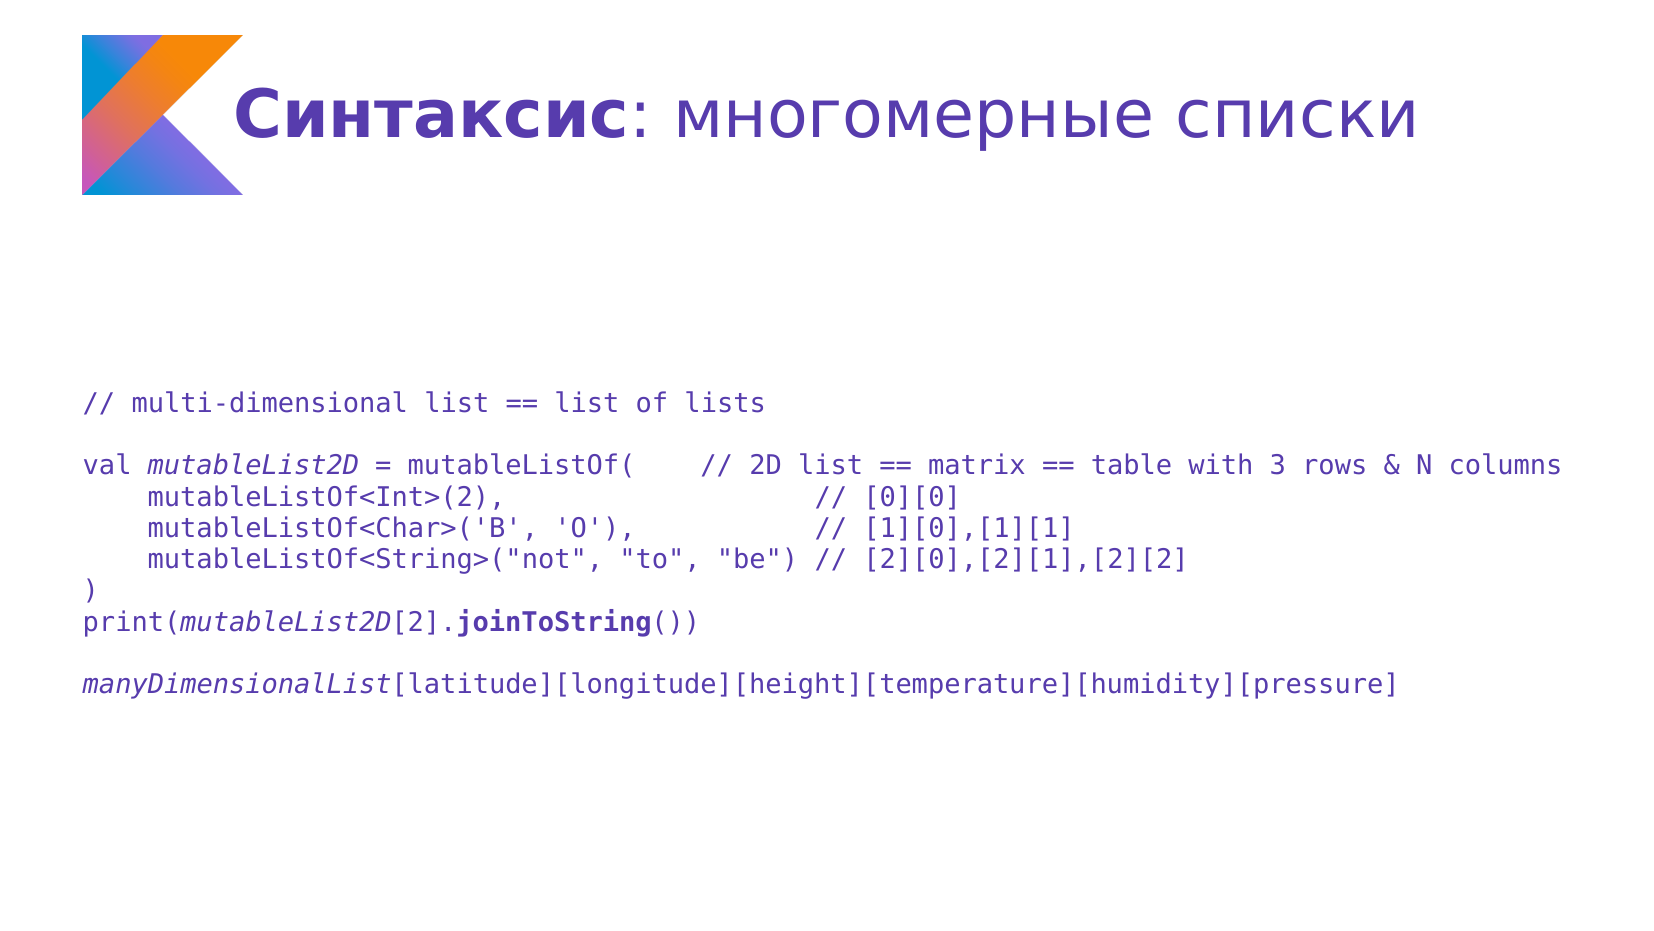

# Синтаксис: многомерные списки
// multi-dimensional list == list of lists
val mutableList2D = mutableListOf( // 2D list == matrix == table with 3 rows & N columns
 mutableListOf<Int>(2), // [0][0]
 mutableListOf<Char>('B', 'O'), // [1][0],[1][1]
 mutableListOf<String>("not", "to", "be") // [2][0],[2][1],[2][2]
)
print(mutableList2D[2].joinToString())
manyDimensionalList[latitude][longitude][height][temperature][humidity][pressure]